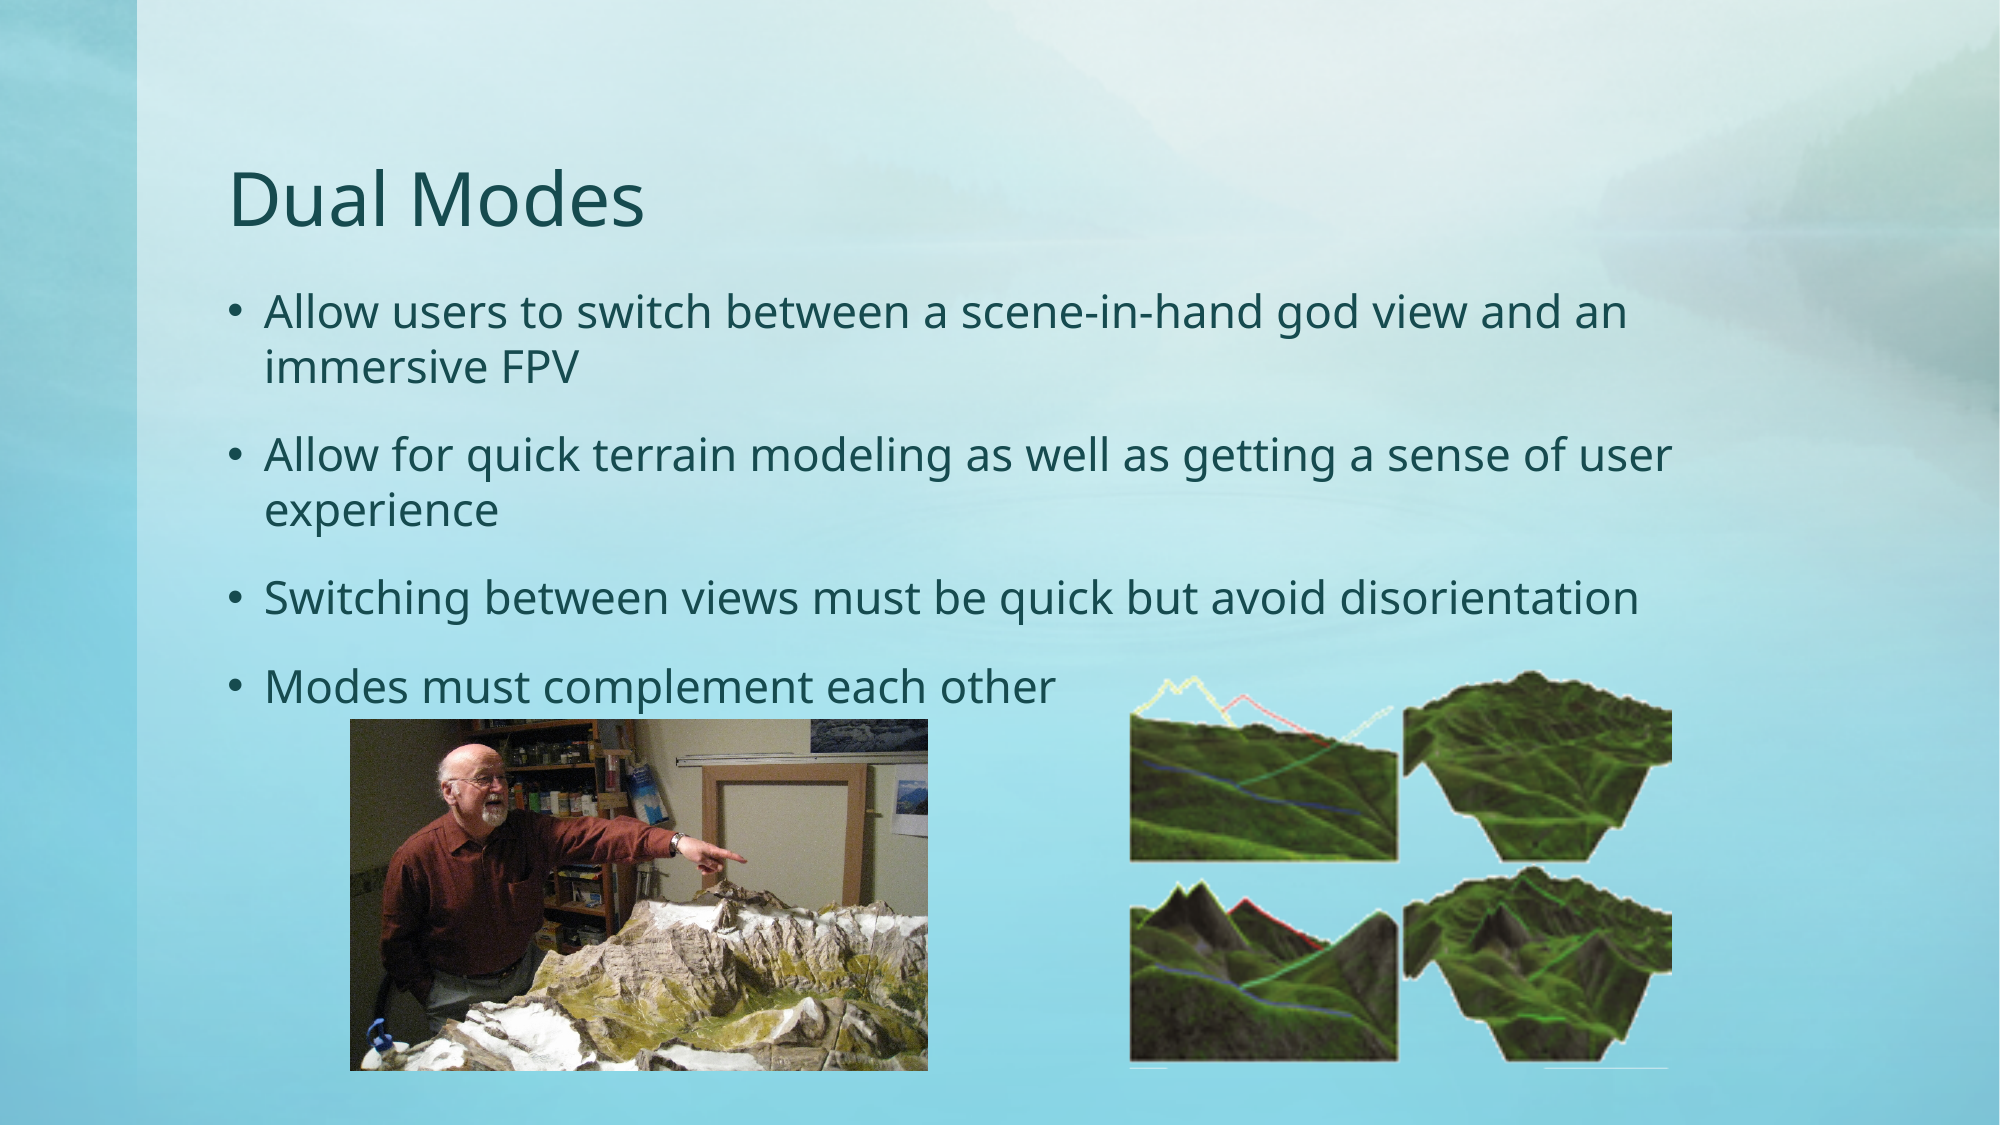

# Dual Modes
Allow users to switch between a scene-in-hand god view and an immersive FPV
Allow for quick terrain modeling as well as getting a sense of user experience
Switching between views must be quick but avoid disorientation
Modes must complement each other